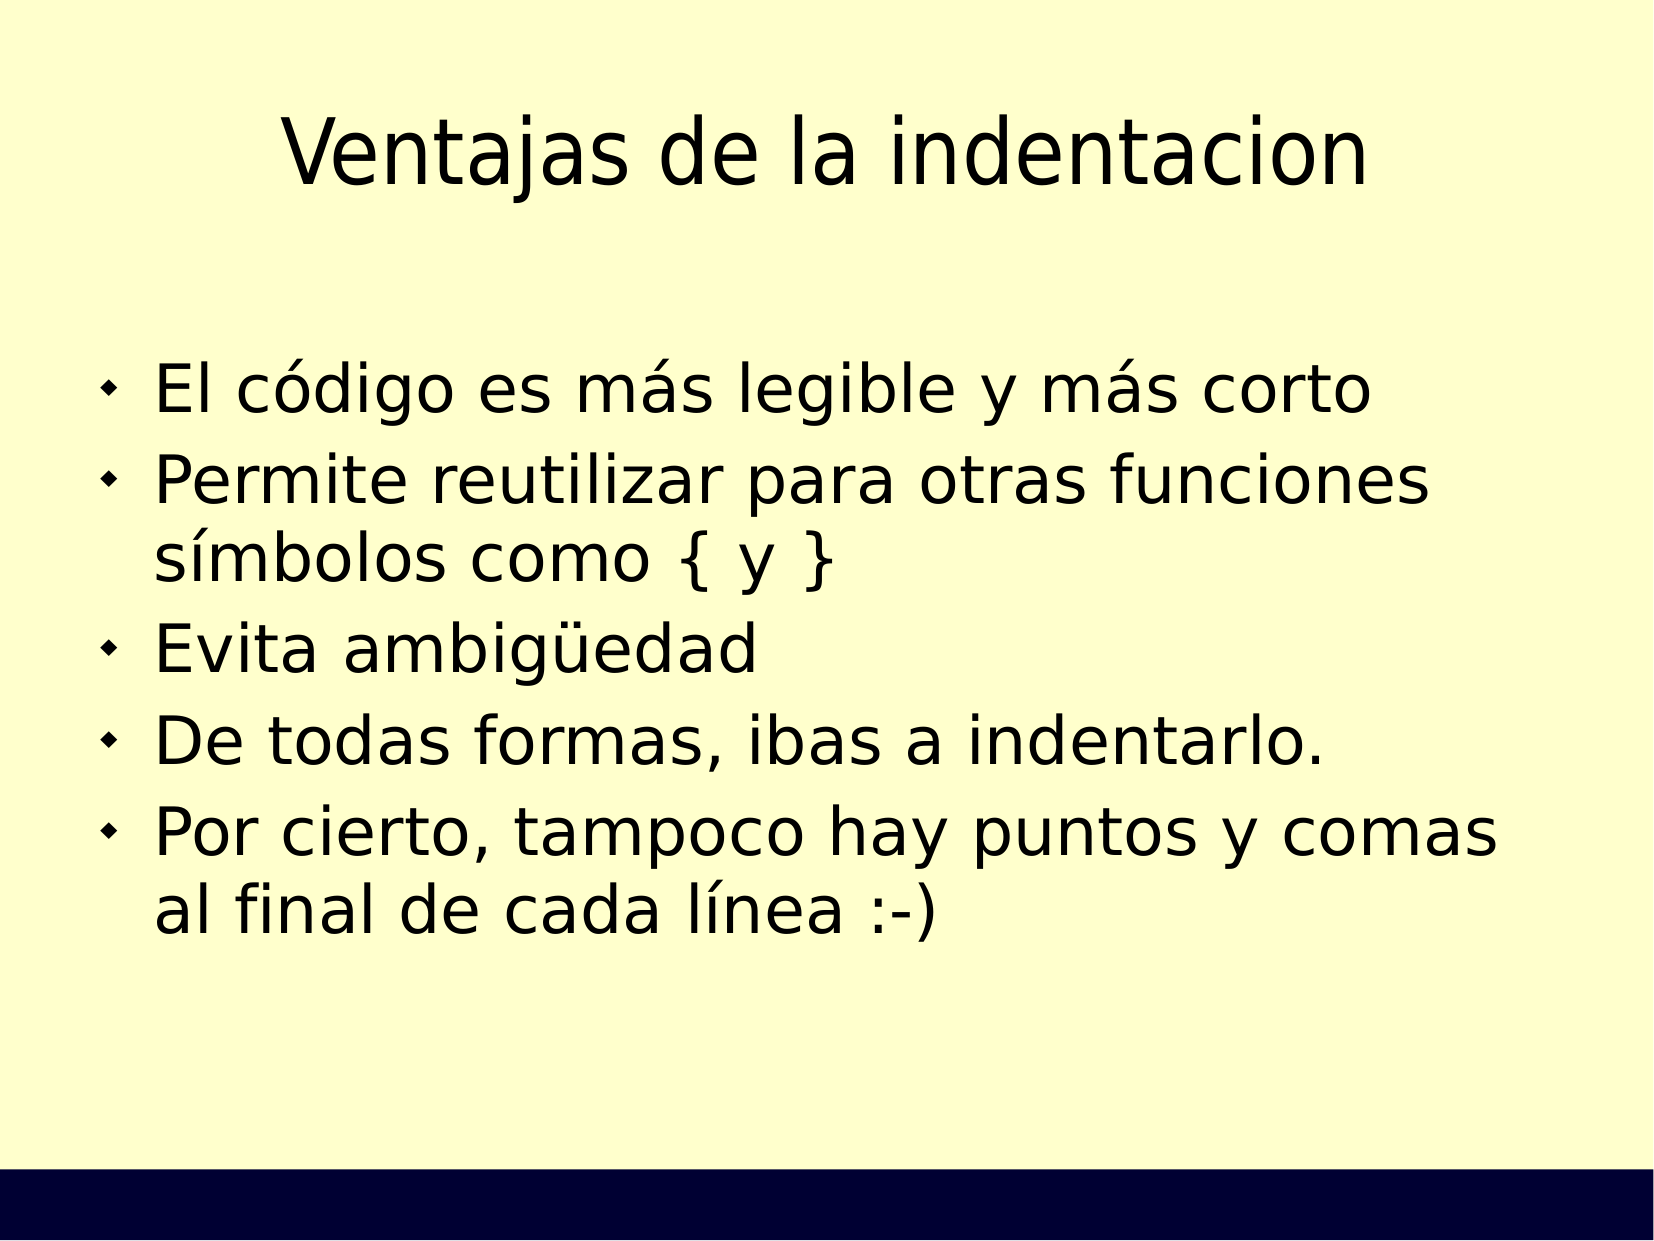

# Ventajas de la indentacion
El código es más legible y más corto
Permite reutilizar para otras funciones símbolos como { y }
Evita ambigüedad
De todas formas, ibas a indentarlo.
Por cierto, tampoco hay puntos y comas al final de cada línea :-)